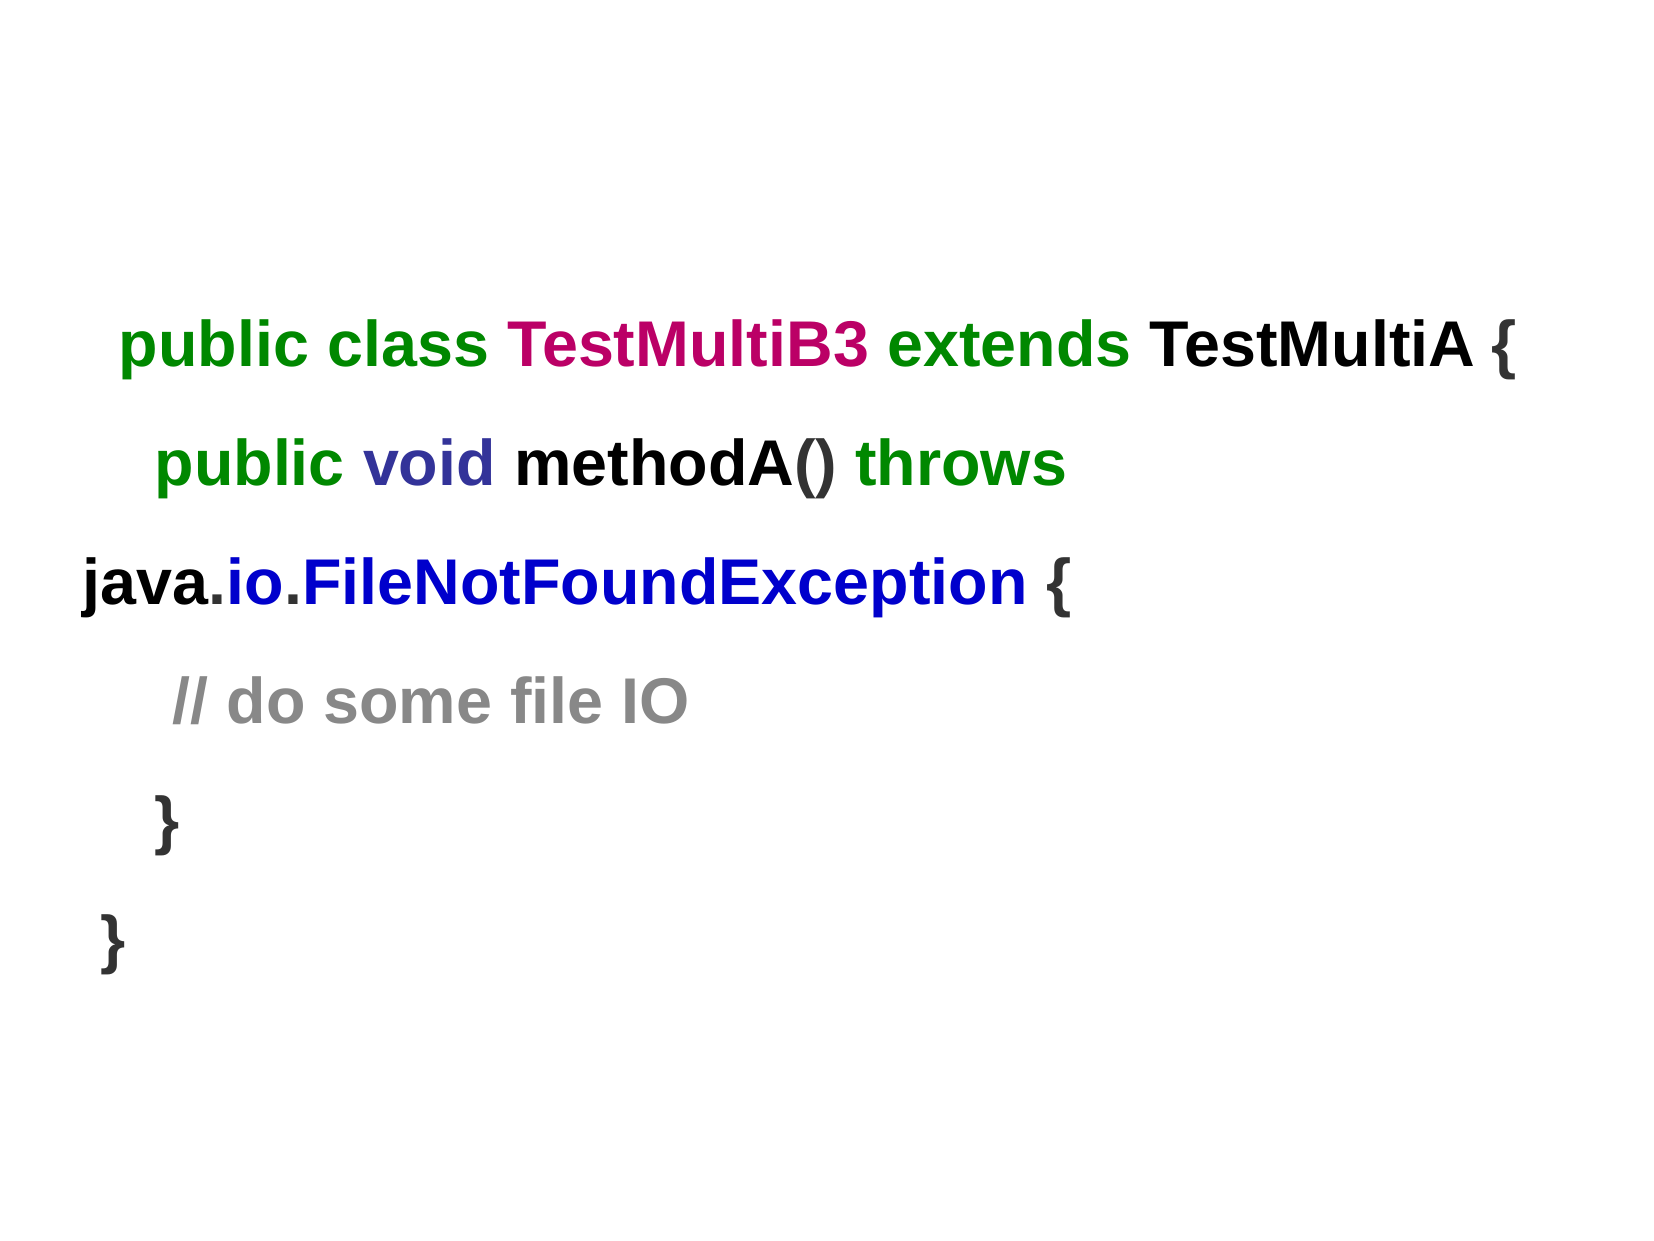

#
 public class TestMultiB3 extends TestMultiA {
 public void methodA() throws
java.io.FileNotFoundException {
 // do some file IO
 }
 }